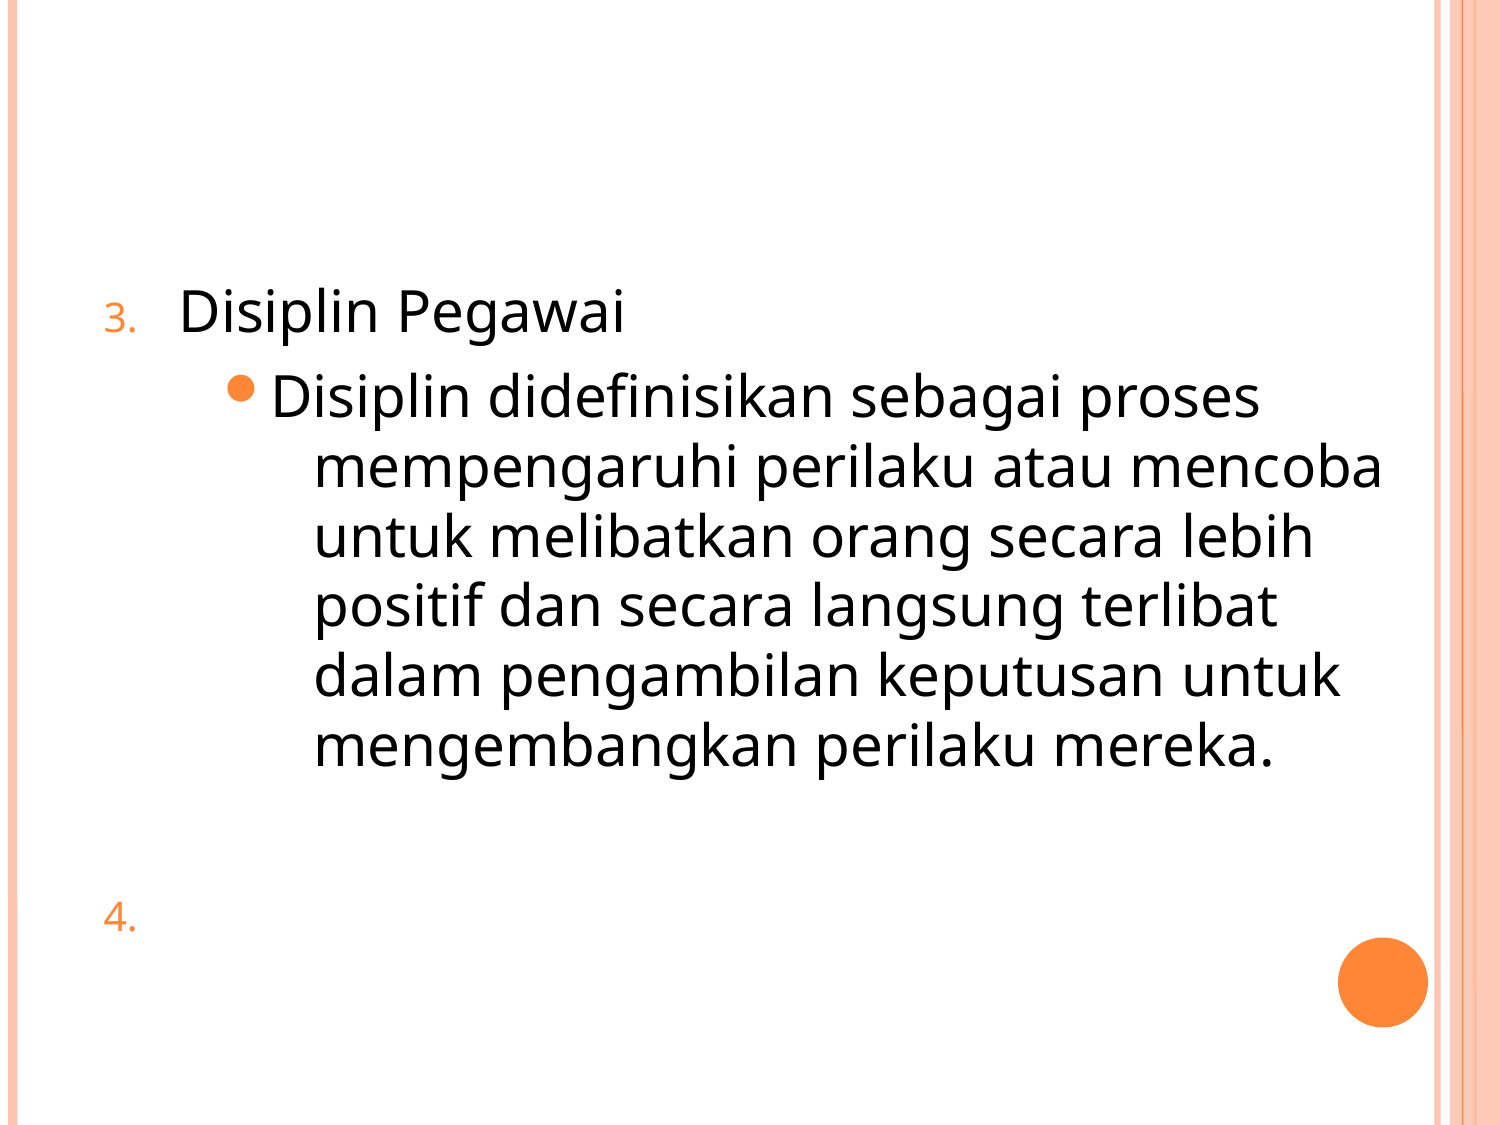

# Disiplin Pegawai
Disiplin didefinisikan sebagai proses mempengaruhi perilaku atau mencoba untuk melibatkan orang secara lebih positif dan secara langsung terlibat dalam pengambilan keputusan untuk mengembangkan perilaku mereka.